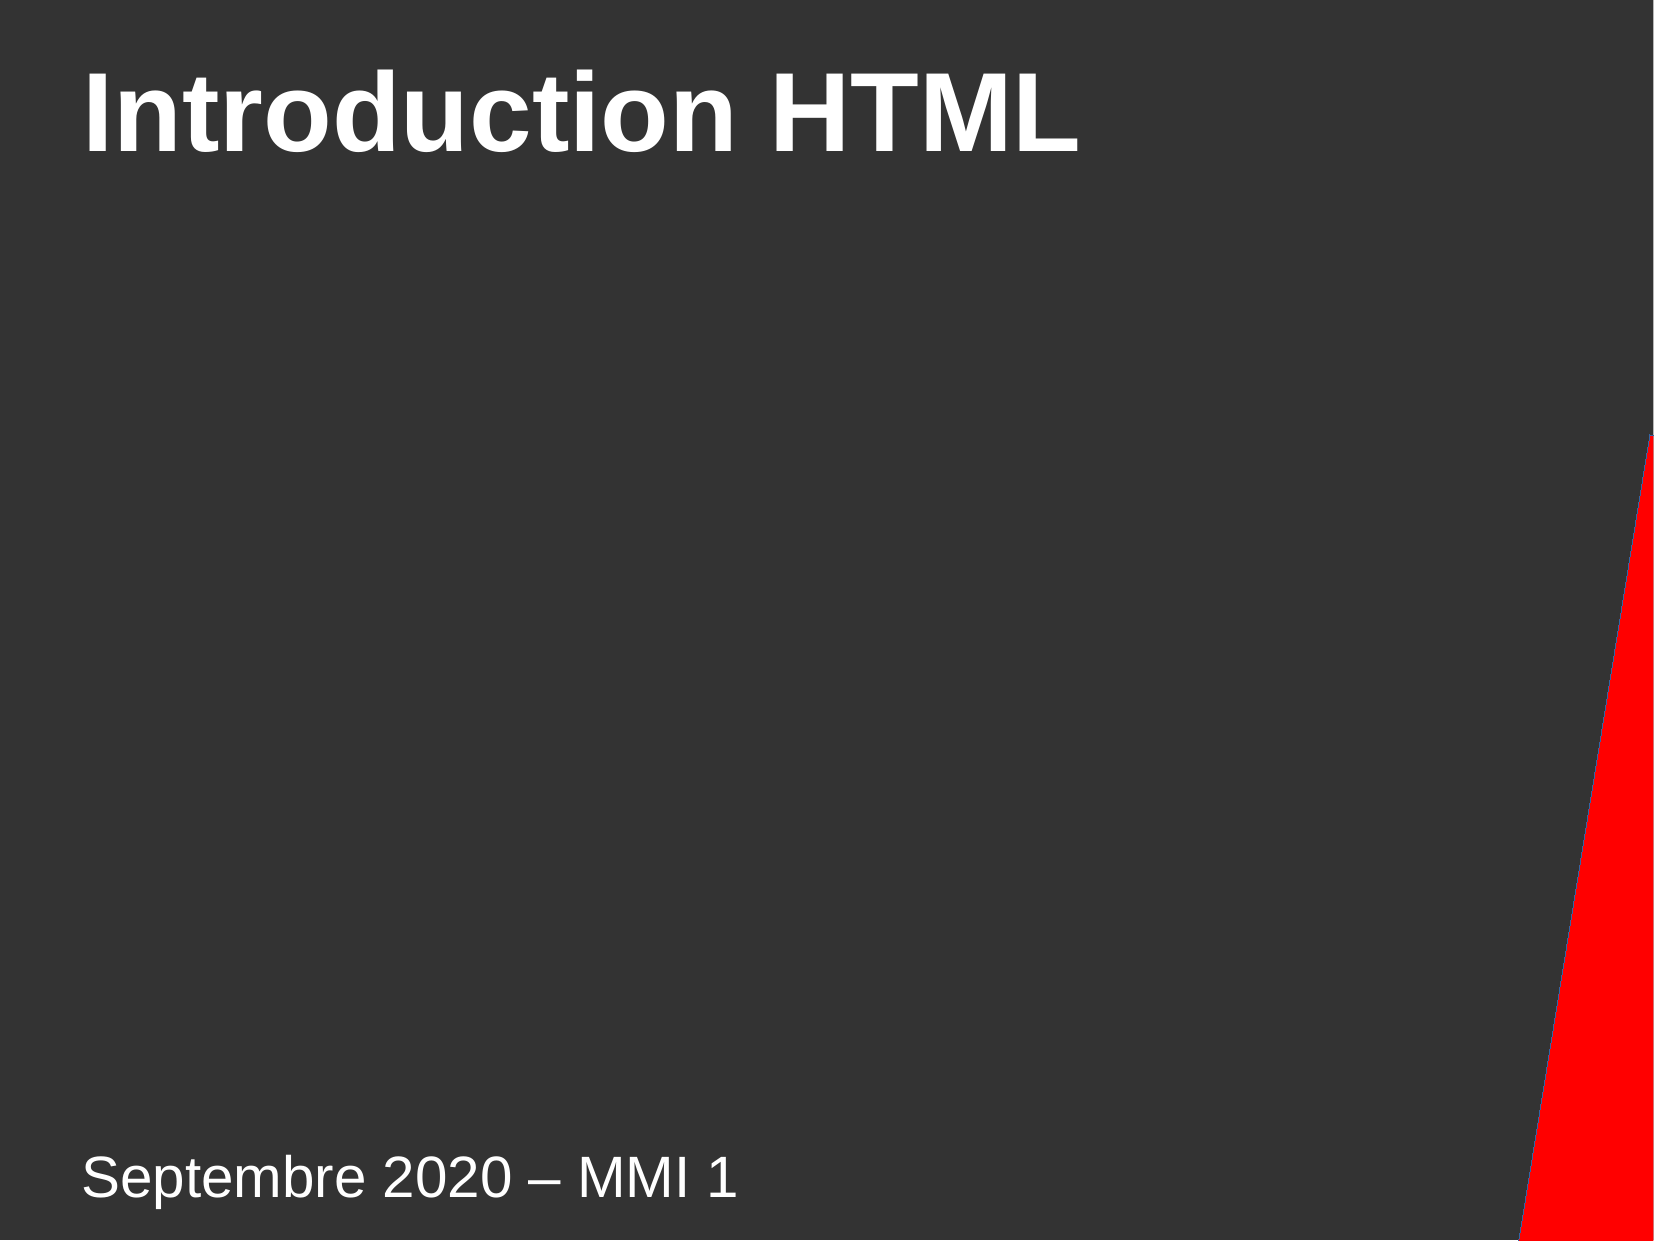

# Introduction HTML
Septembre 2020 – MMI 1